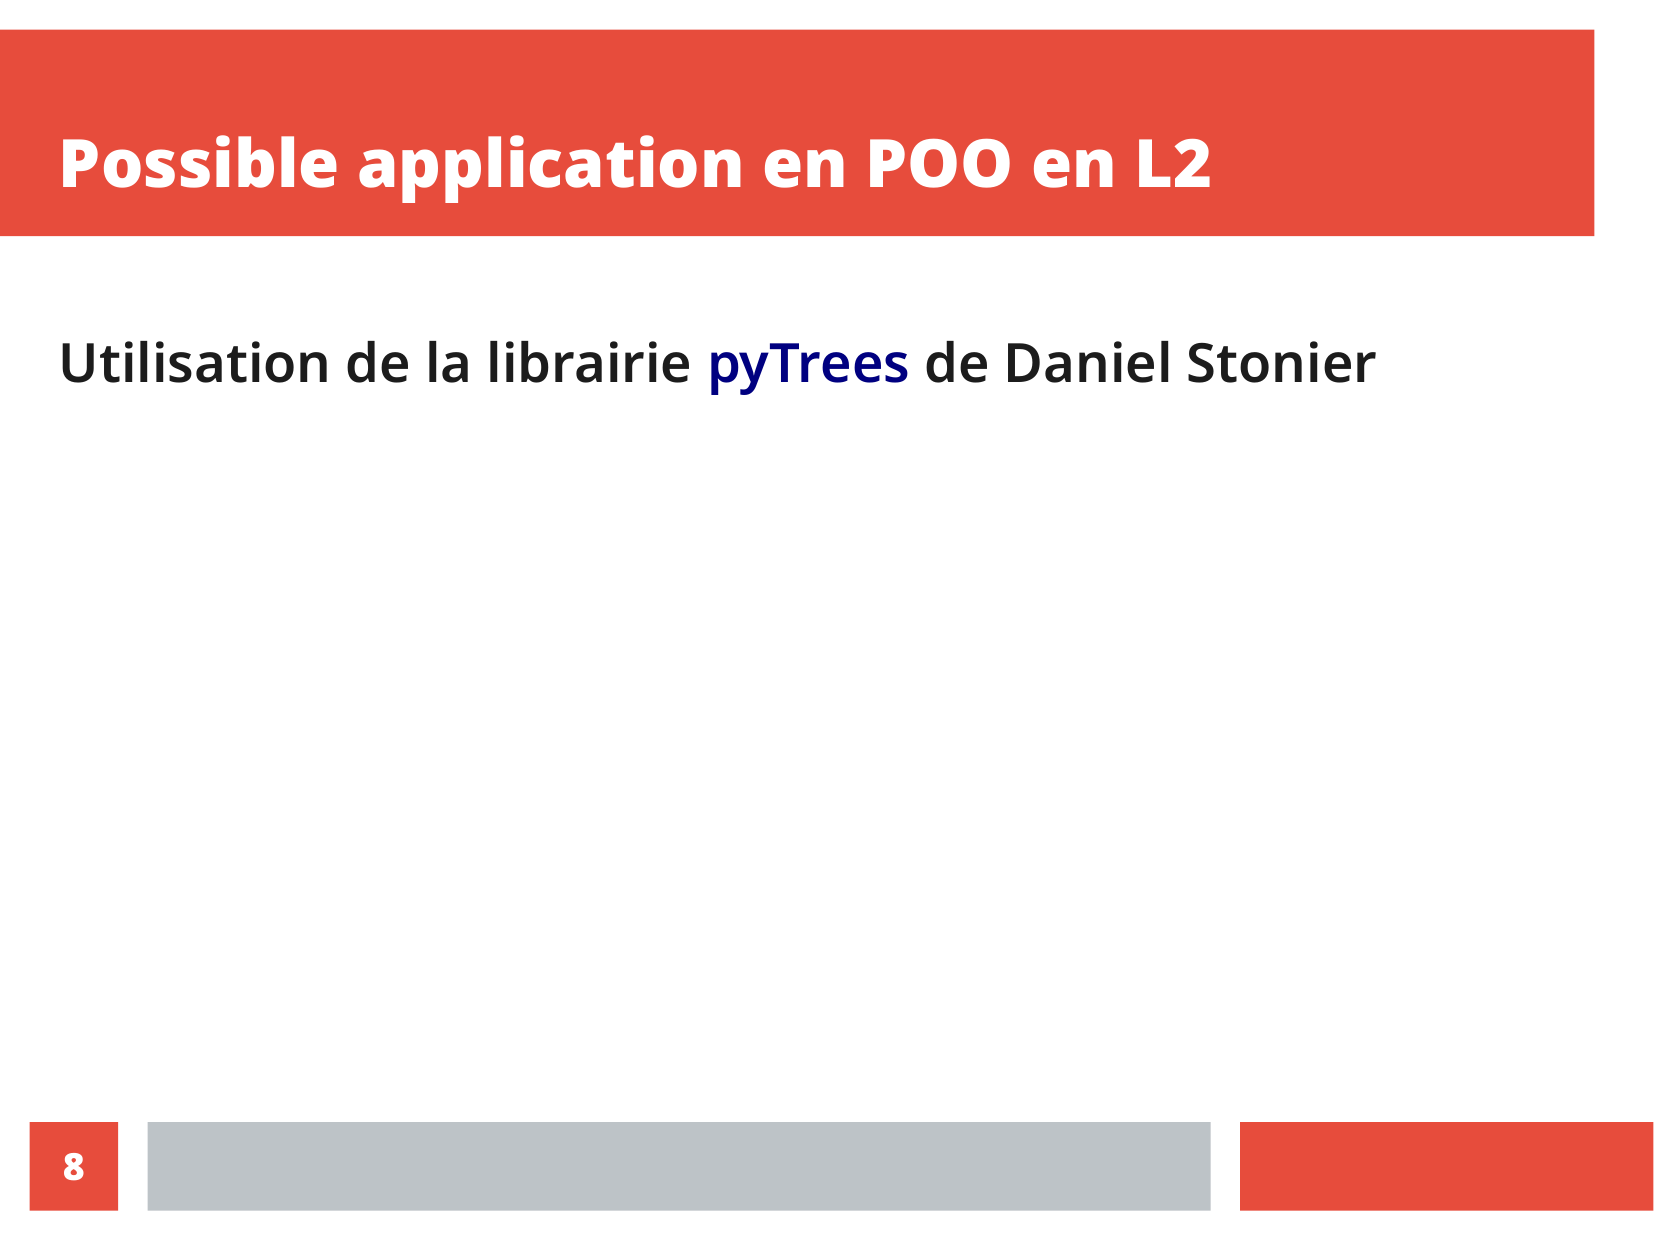

# Possible application en POO en L2
Utilisation de la librairie pyTrees de Daniel Stonier
8